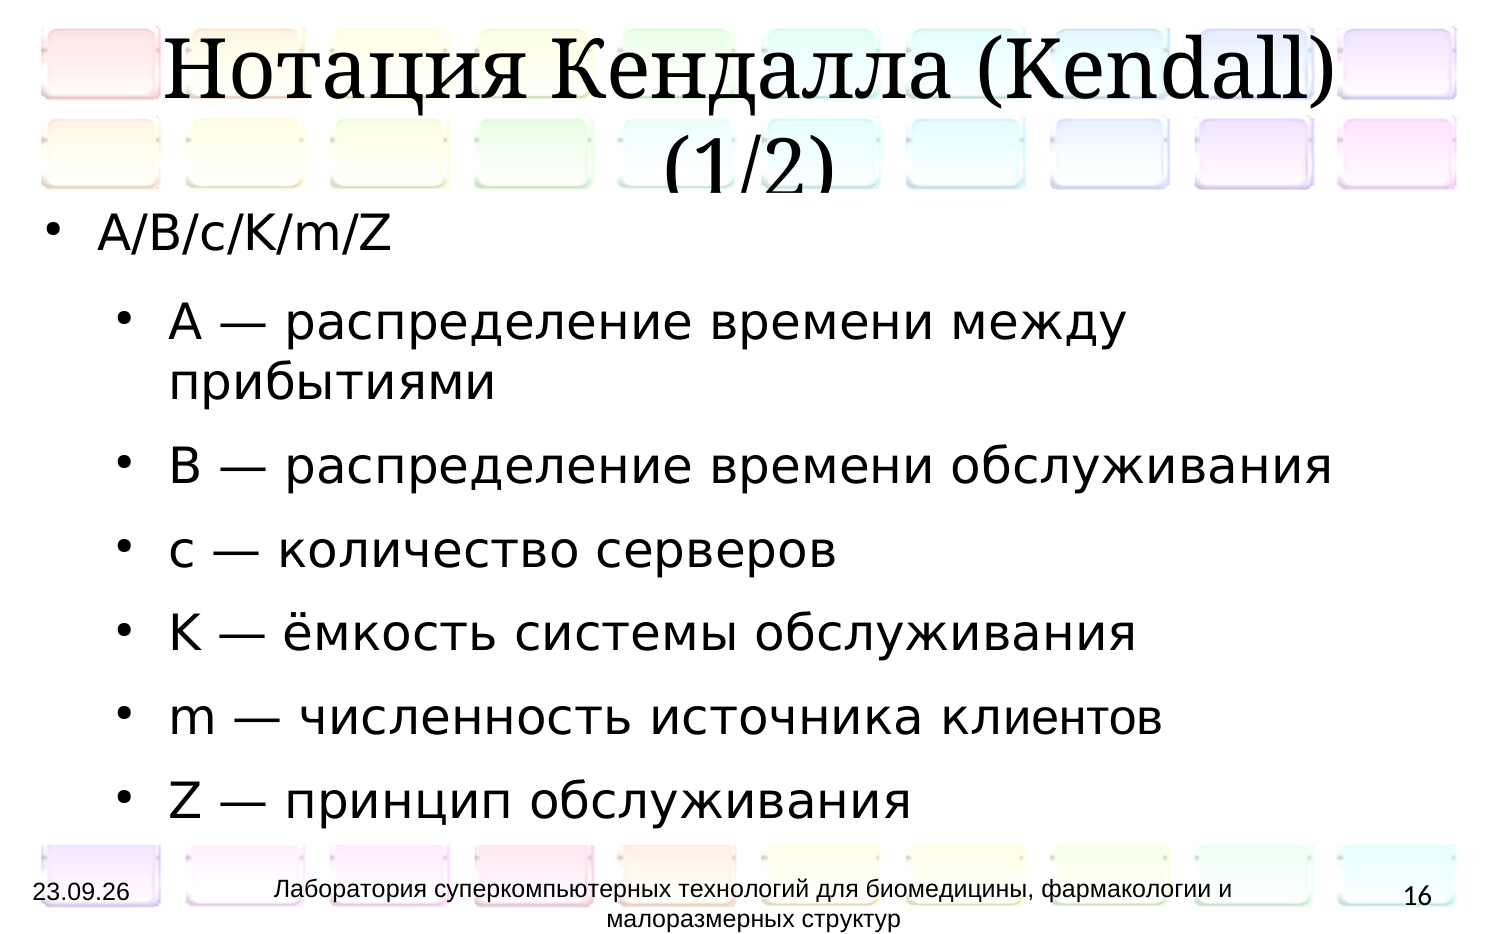

# Нотация Кендалла (Kendall) (1/2)
A/B/c/K/m/Z
A — распределение времени между прибытиями
B — распределение времени обслуживания
c — количество серверов
K — ёмкость системы обслуживания
m — численность источника клиентов
Z — принцип обслуживания
вв
Лаборатория суперкомпьютерных технологий для биомедицины, фармакологии и малоразмерных структур